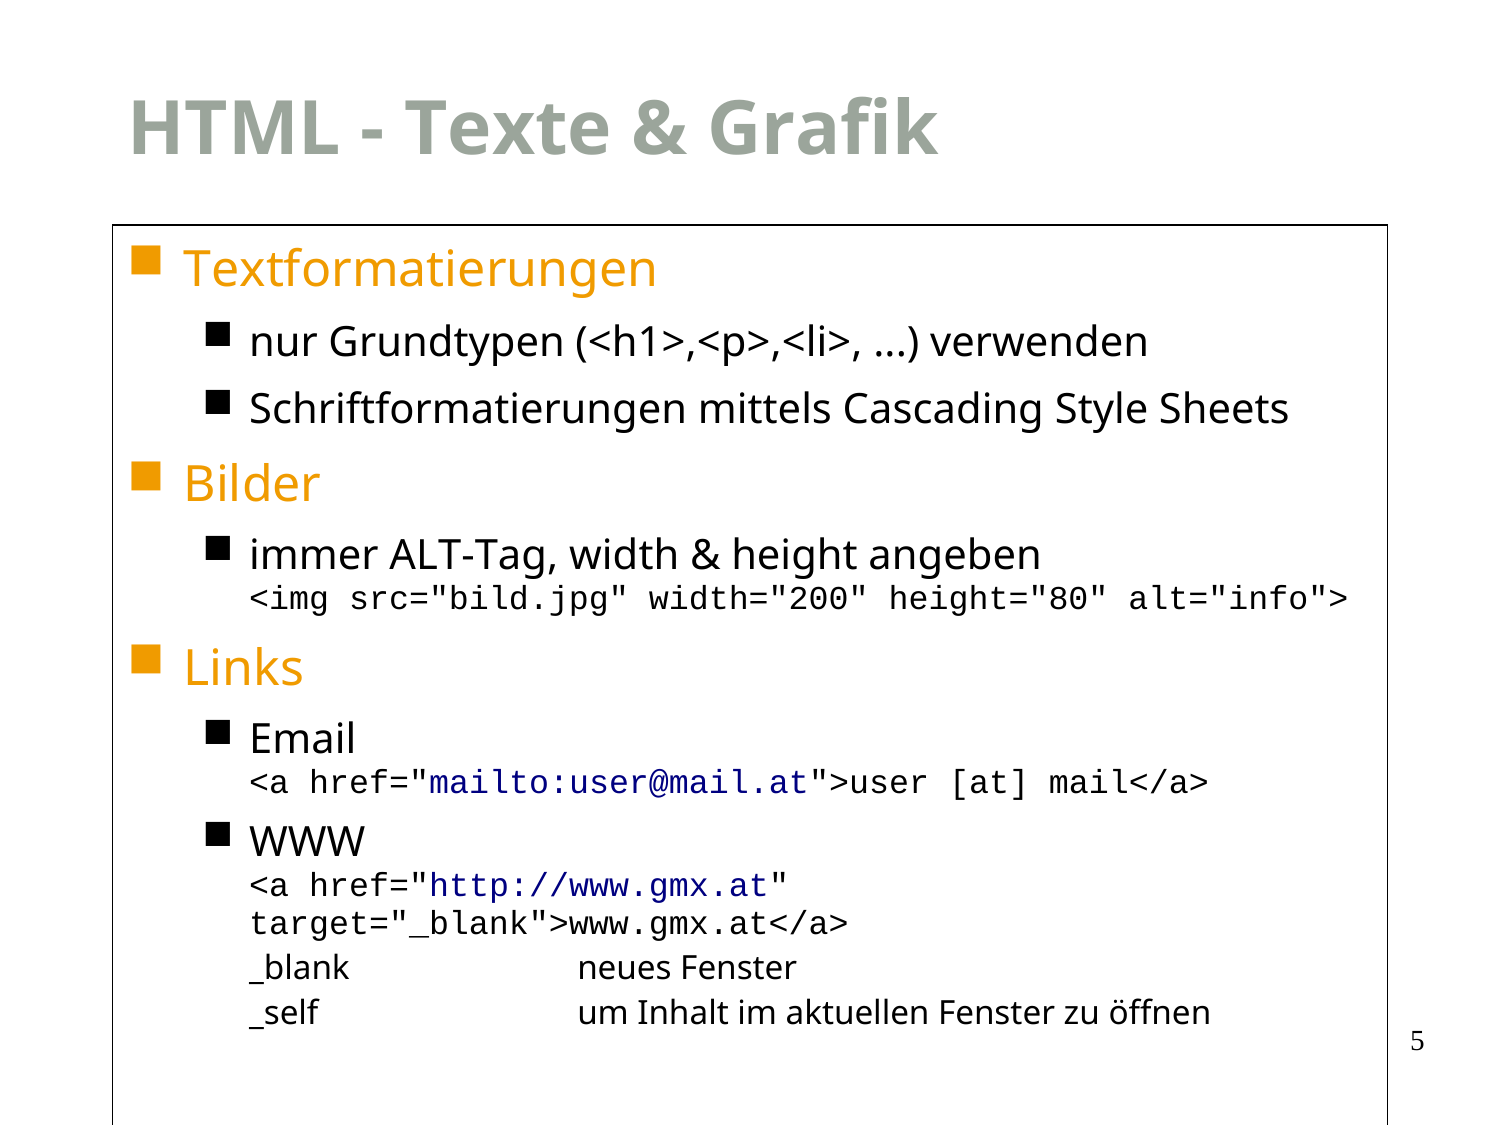

# HTML - Texte & Grafik
Textformatierungen
nur Grundtypen (<h1>,<p>,<li>, ...) verwenden
Schriftformatierungen mittels Cascading Style Sheets
Bilder
immer ALT-Tag, width & height angeben
<img src="bild.jpg" width="200" height="80" alt="info">
Links
Email
<a href="mailto:user@mail.at">user [at] mail</a>
WWW
<a href="http://www.gmx.at" target="_blank">www.gmx.at</a>
_blank 		neues Fenster
_self 		um Inhalt im aktuellen Fenster zu öffnen
5